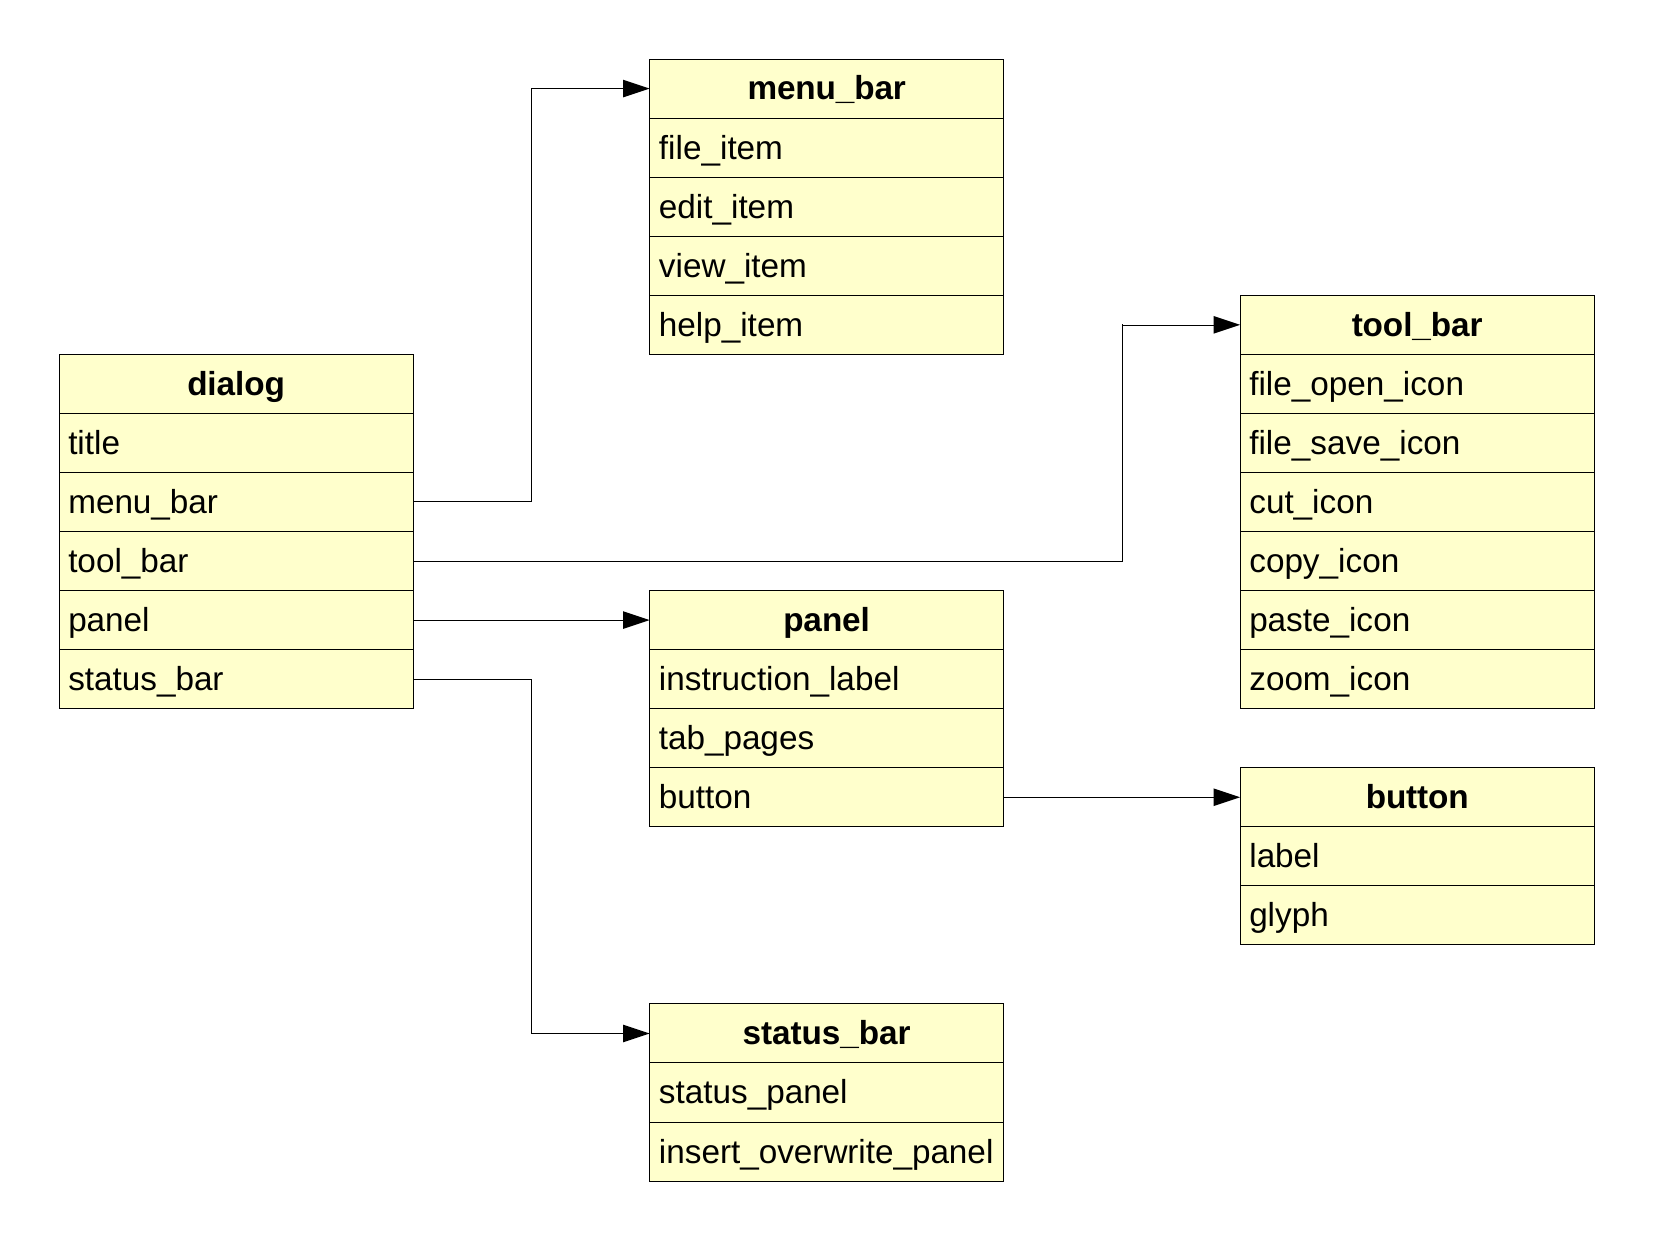

menu_bar
 file_item
 edit_item
 view_item
 help_item
tool_bar
 file_open_icon
 file_save_icon
 cut_icon
 copy_icon
 paste_icon
 zoom_icon
dialog
 title
 menu_bar
 tool_bar
 panel
 status_bar
panel
 instruction_label
 tab_pages
 button
button
 label
 glyph
status_bar
 status_panel
 insert_overwrite_panel